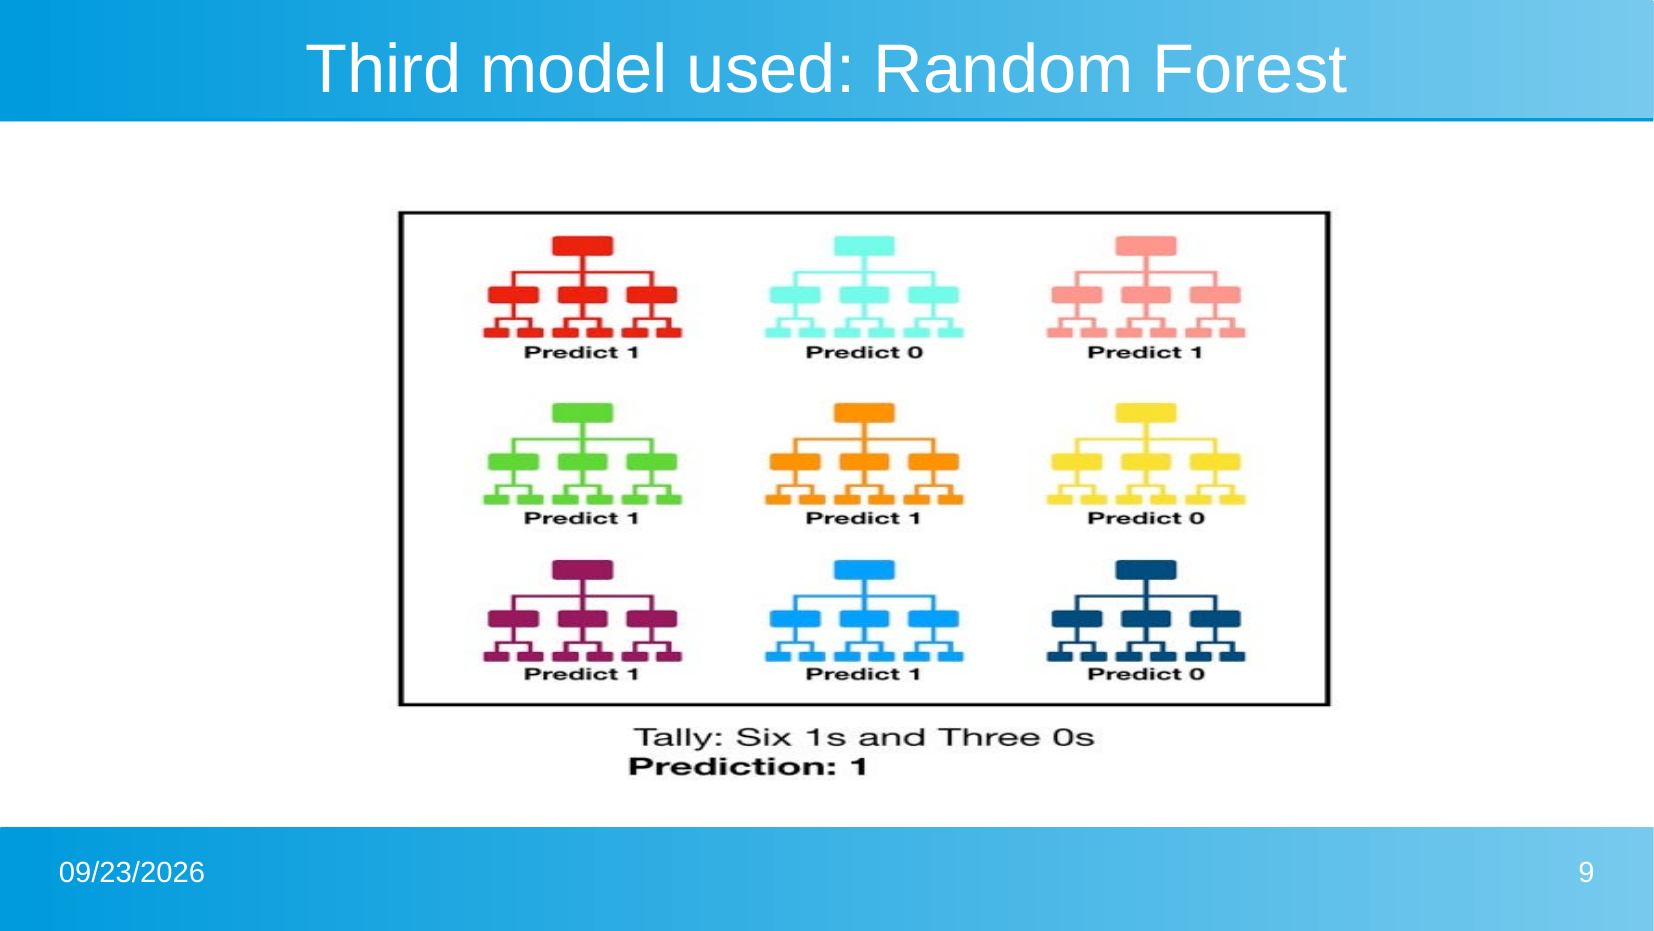

# Third model used: Random Forest
9